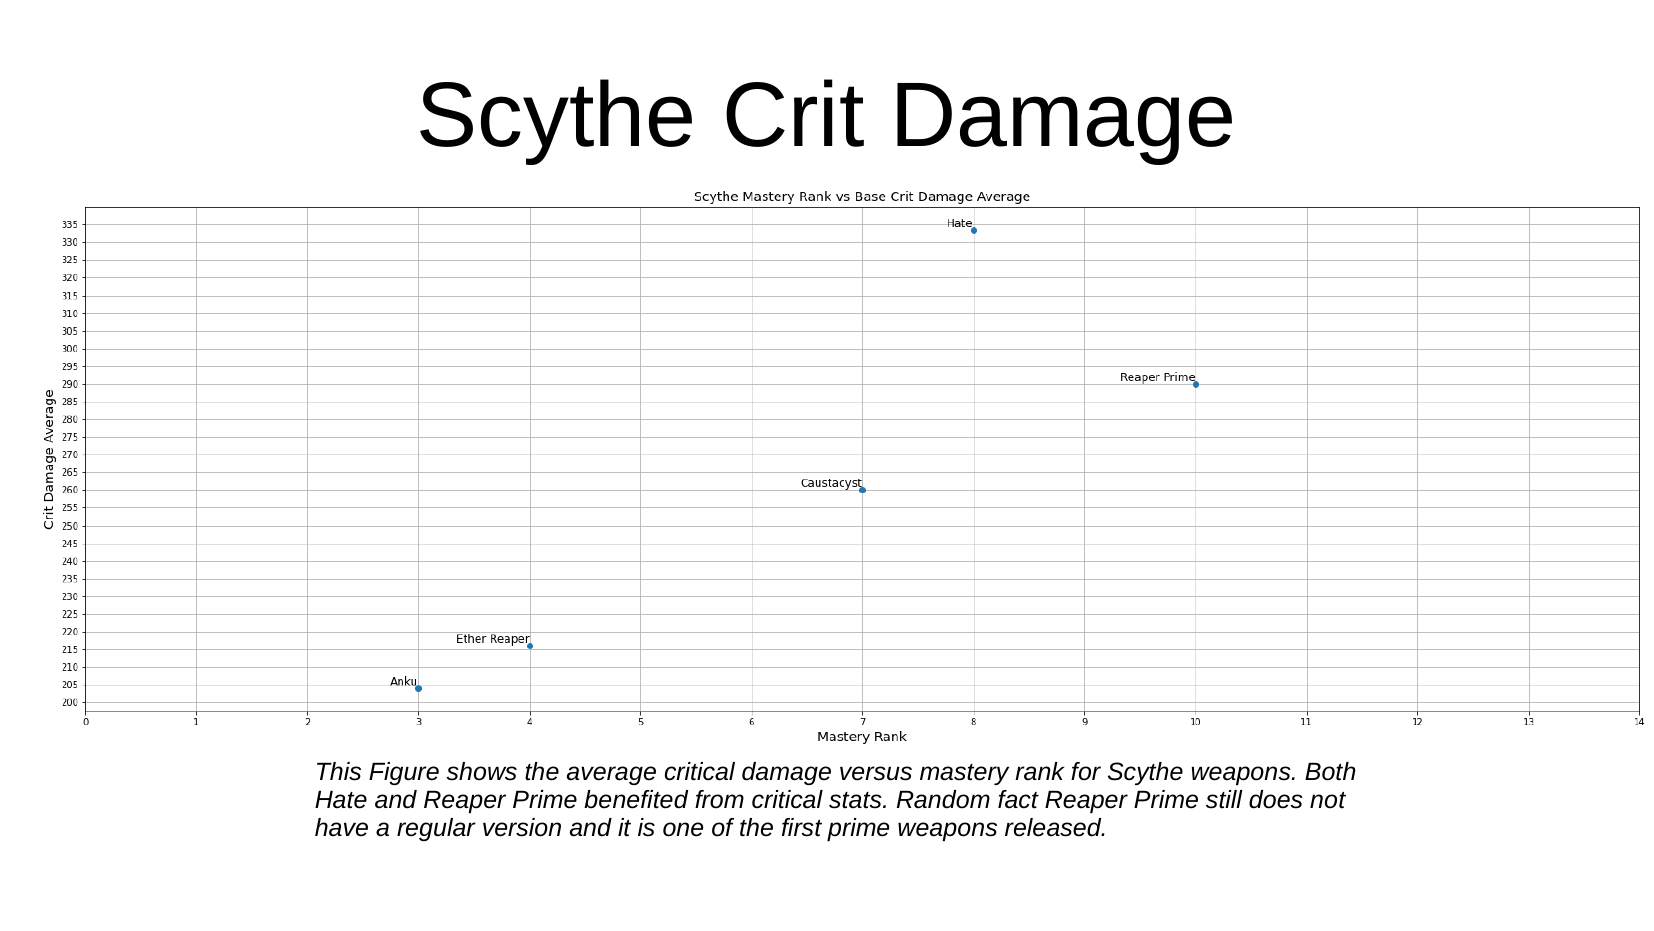

# Scythe Crit Damage
This Figure shows the average critical damage versus mastery rank for Scythe weapons. Both Hate and Reaper Prime benefited from critical stats. Random fact Reaper Prime still does not have a regular version and it is one of the first prime weapons released.